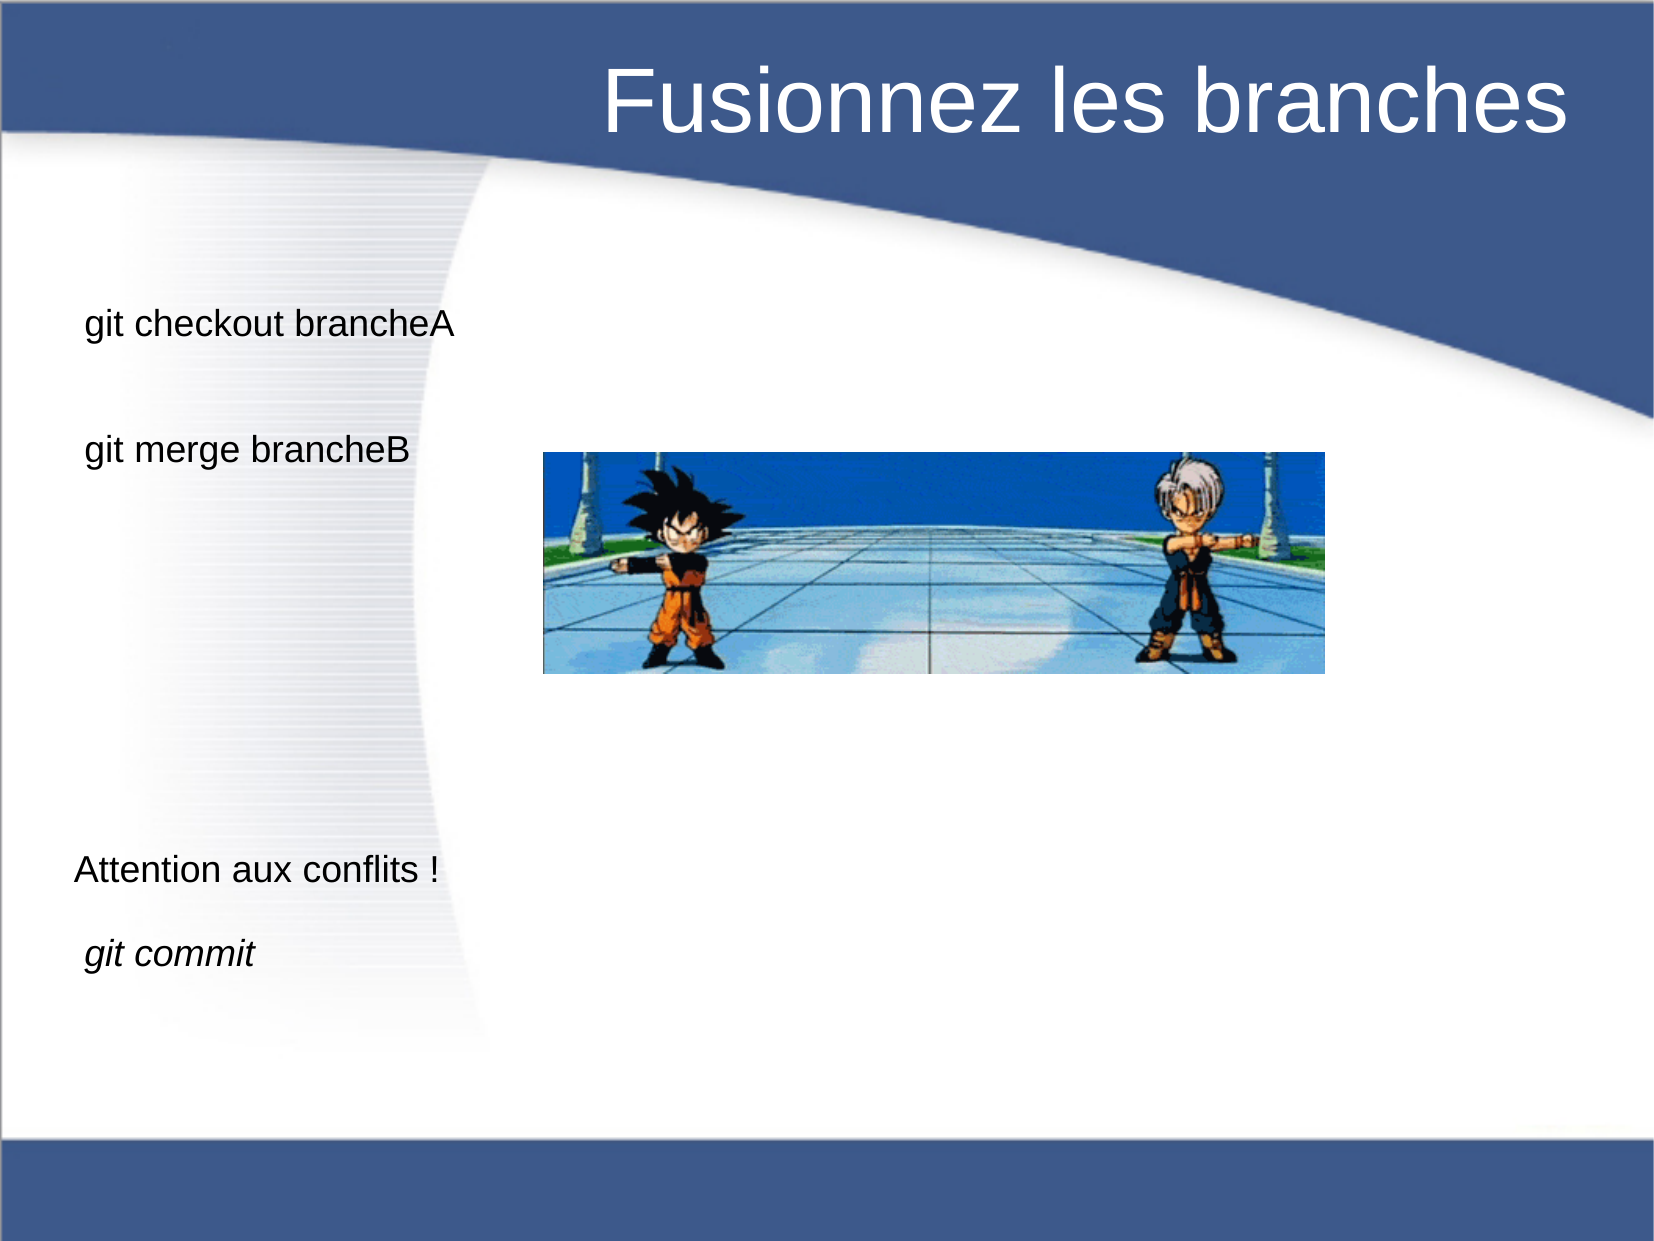

# Fusionnez les branches
 git checkout brancheA
 git merge brancheB
Attention aux conflits !
 git commit